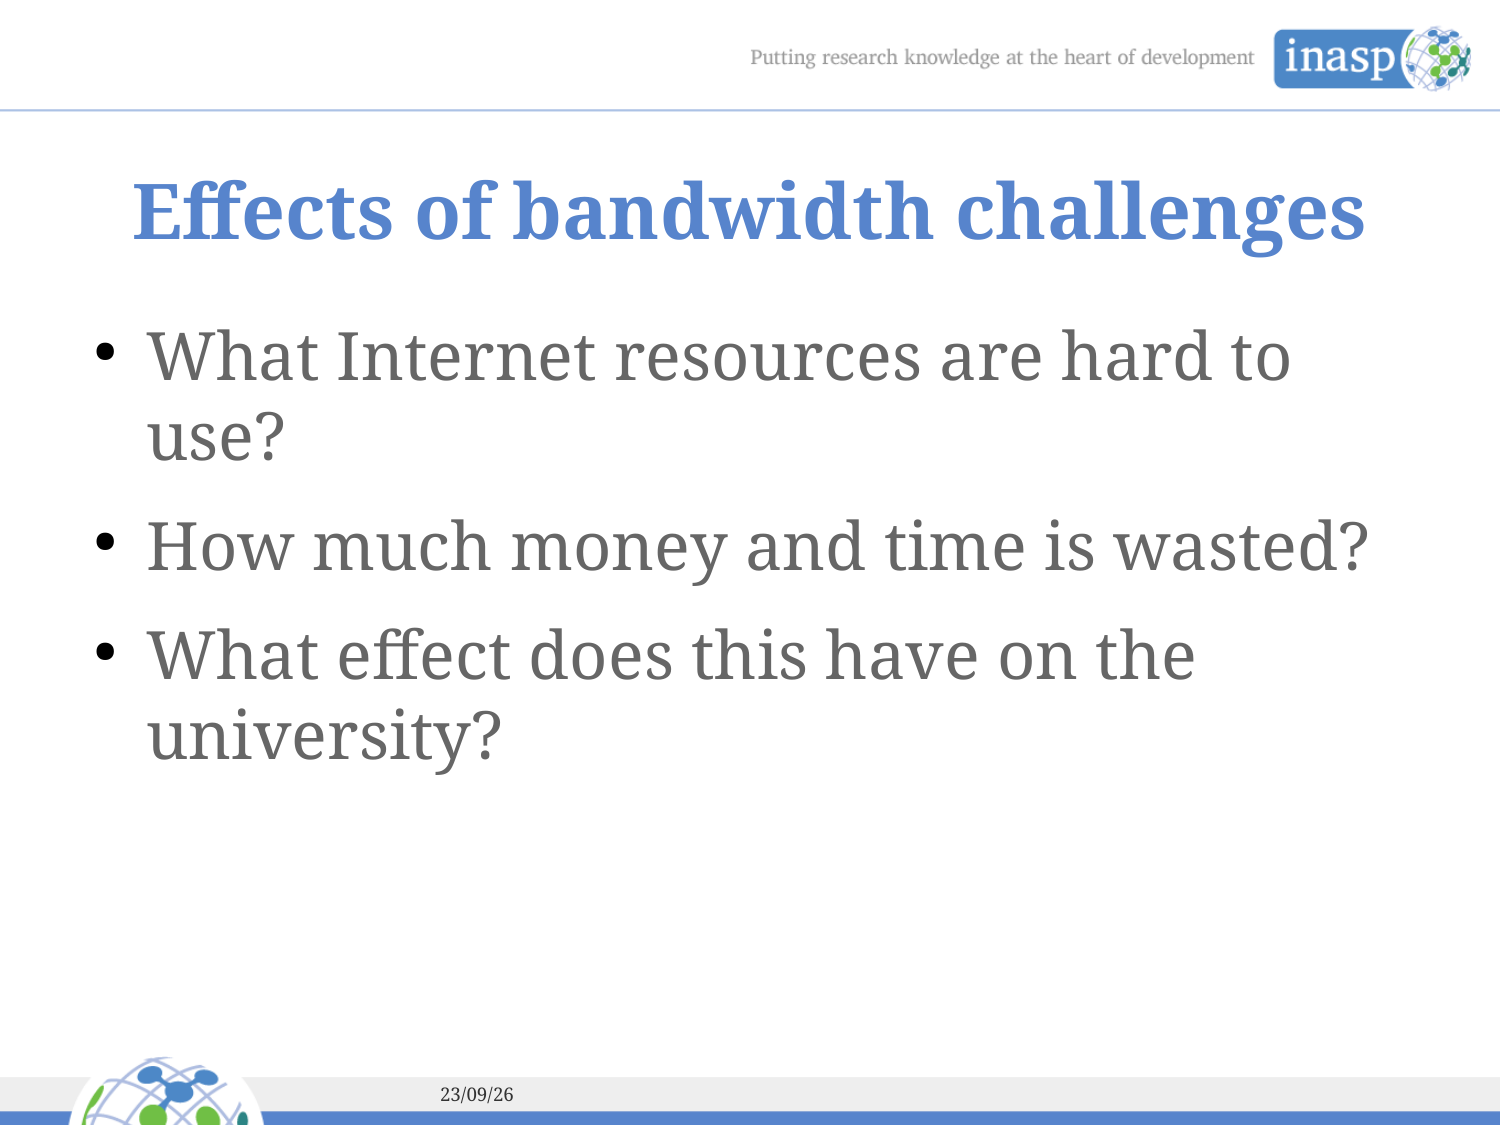

# Effects of bandwidth challenges
What Internet resources are hard to use?
How much money and time is wasted?
What effect does this have on the university?